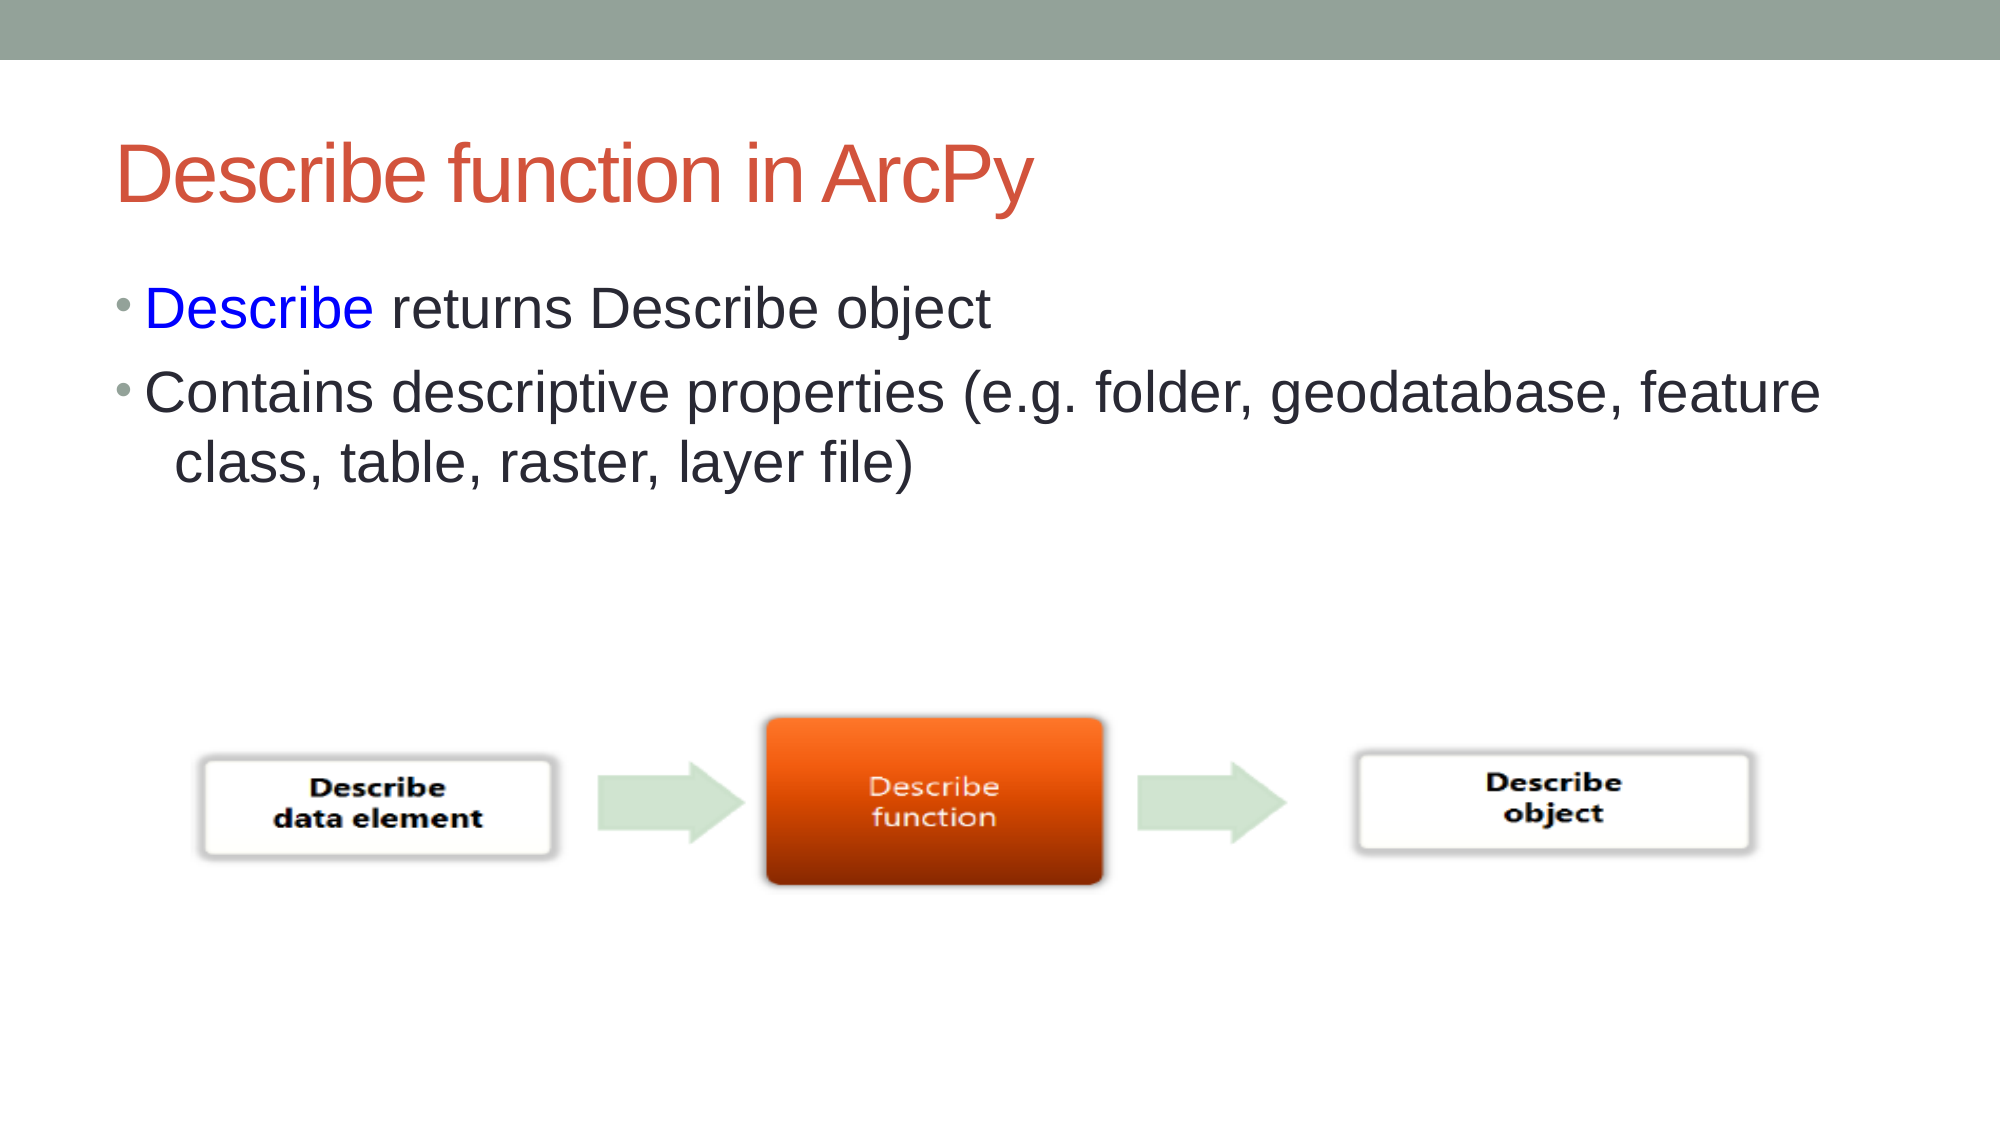

# Describe function in ArcPy
Describe returns Describe object
Contains descriptive properties (e.g. folder, geodatabase, feature class, table, raster, layer file)